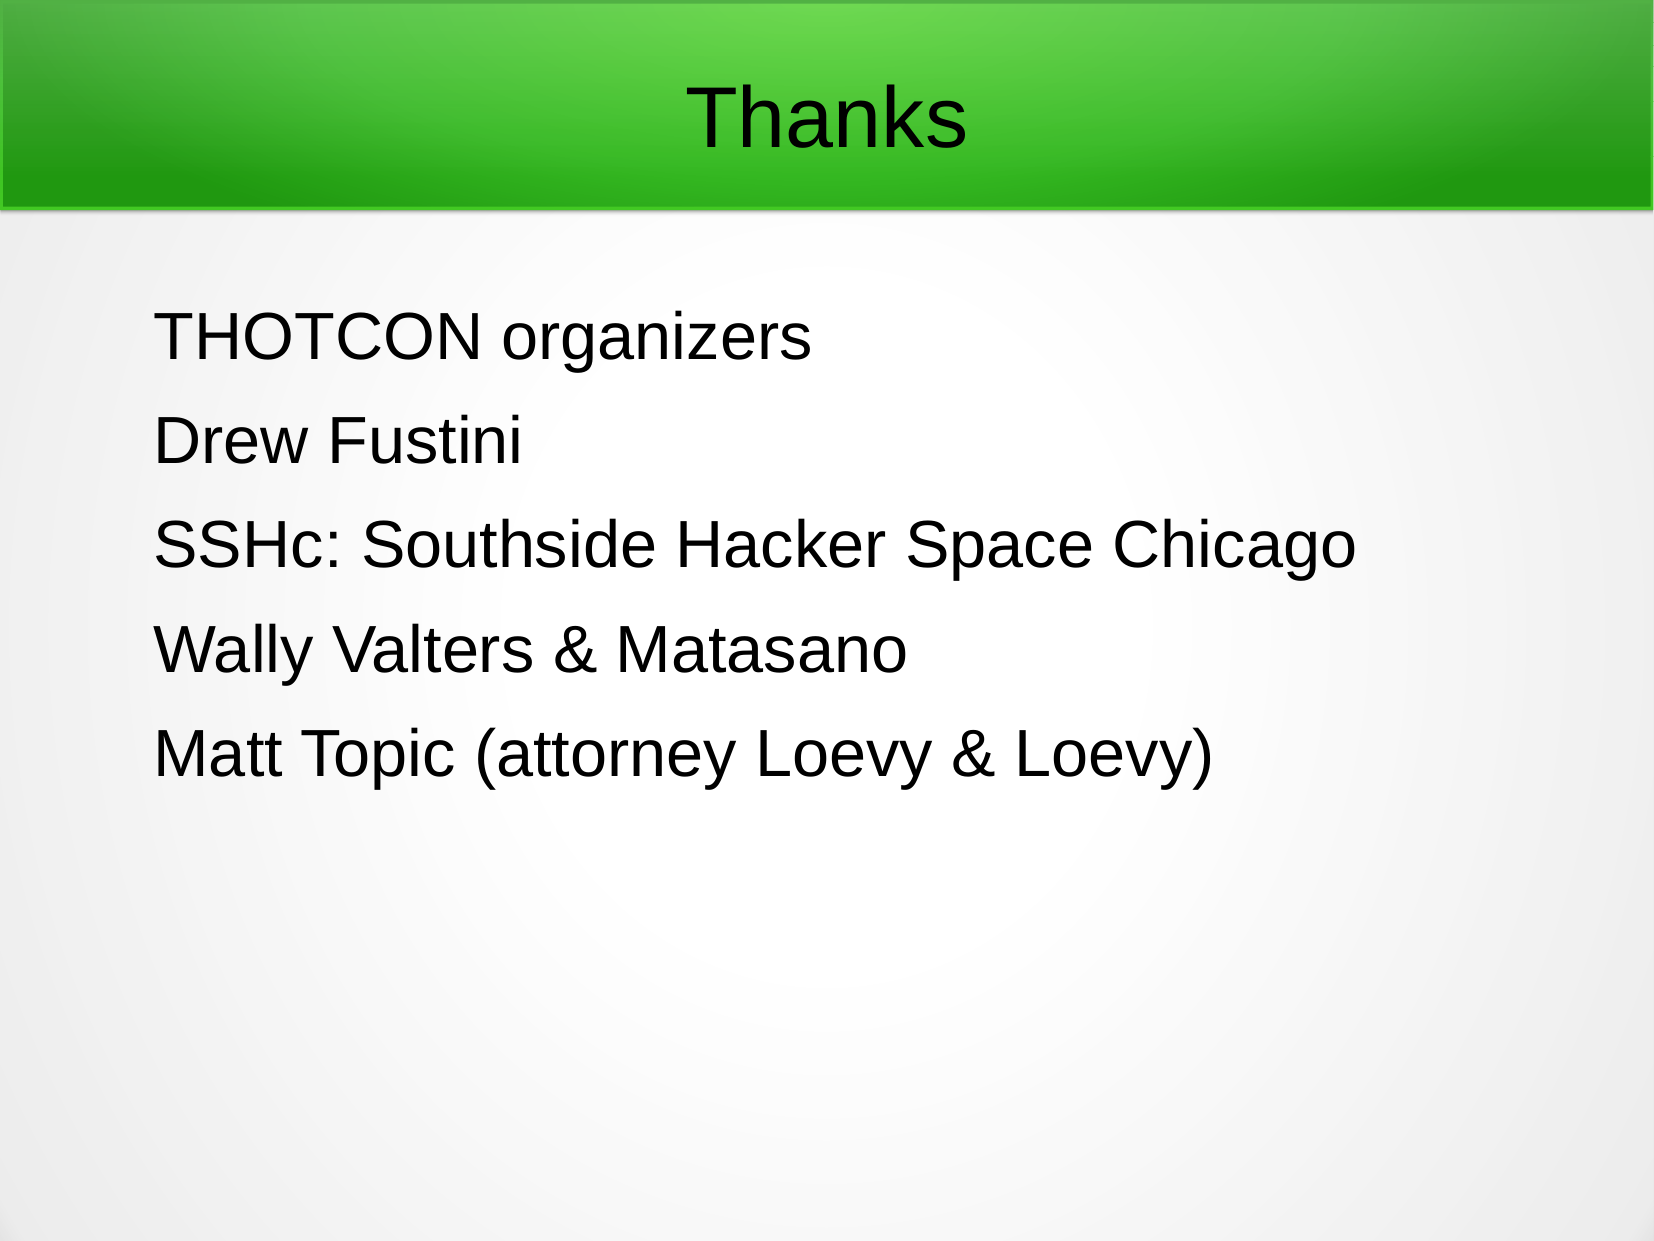

# Thanks
THOTCON organizers
Drew Fustini
SSHc: Southside Hacker Space Chicago
Wally Valters & Matasano
Matt Topic (attorney Loevy & Loevy)